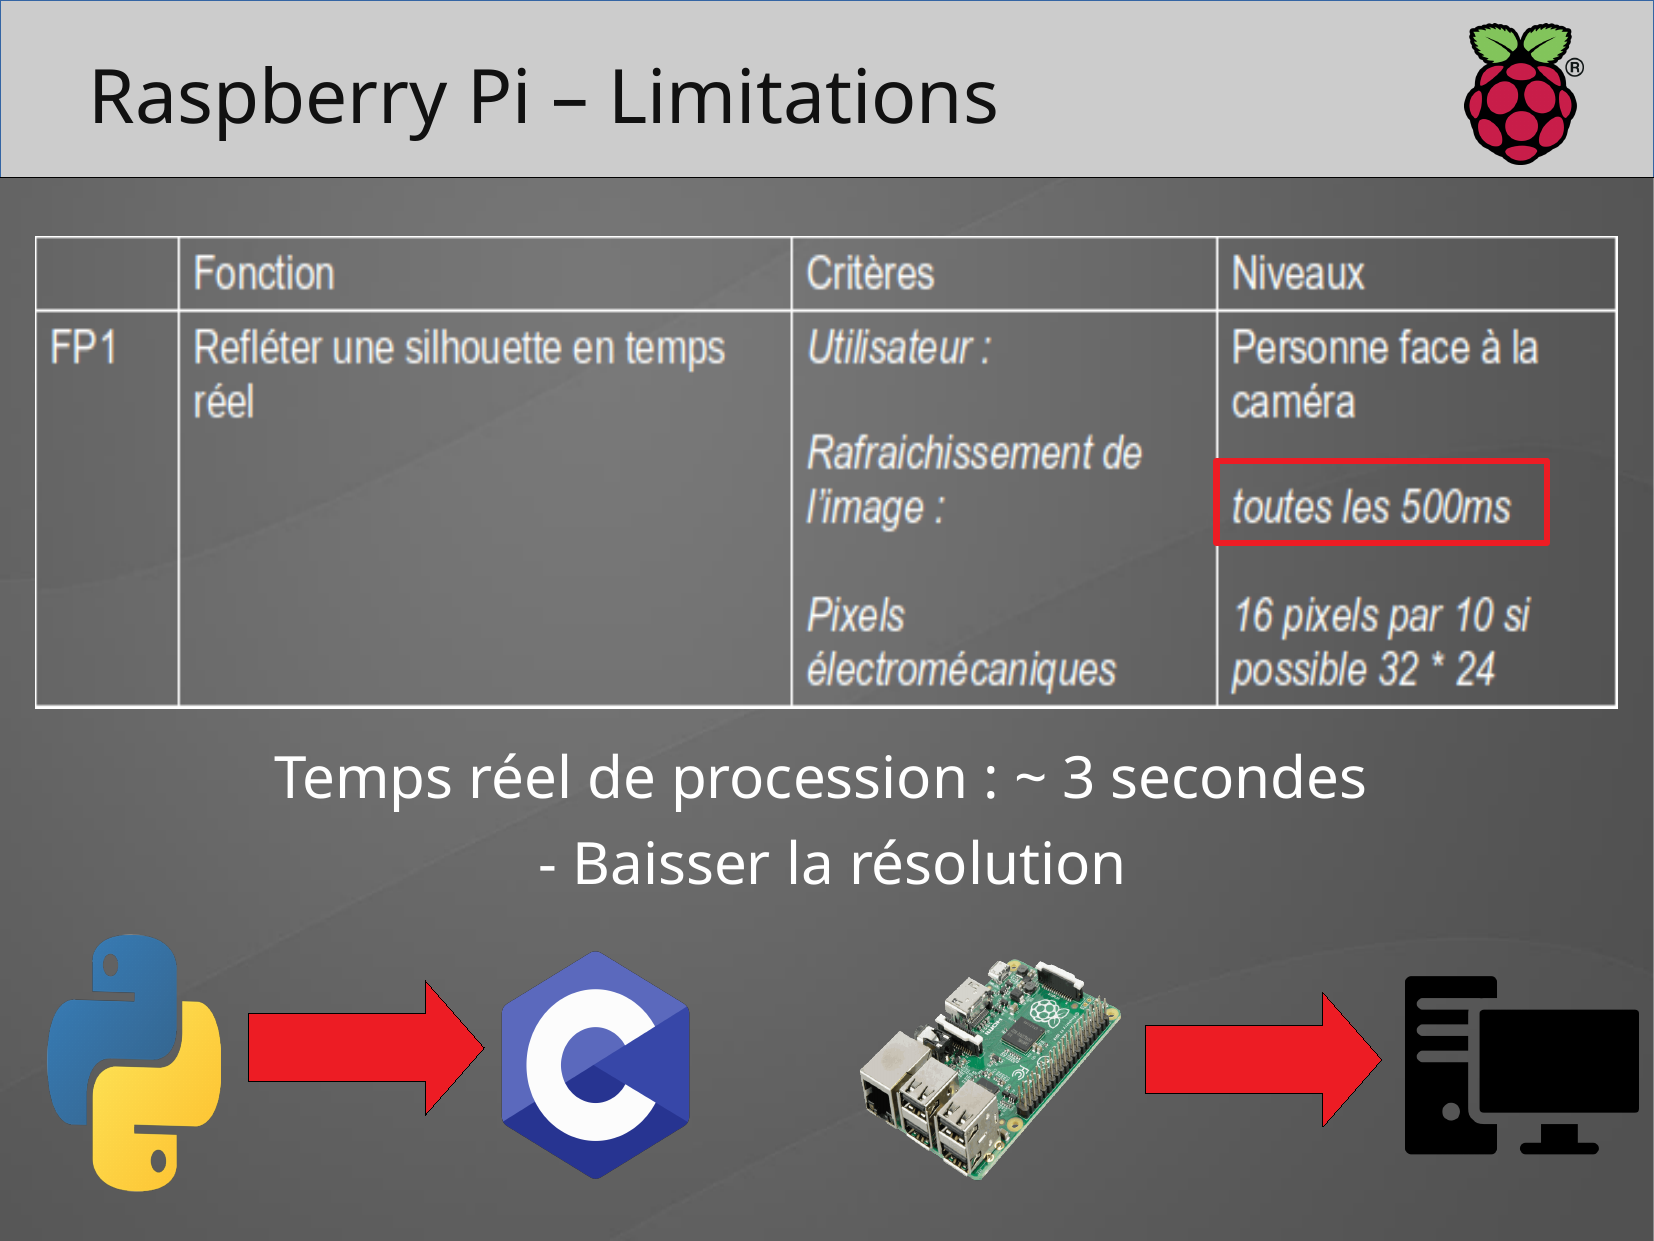

Raspberry Pi – Limitations
Temps réel de procession : ~ 3 secondes
- Baisser la résolution